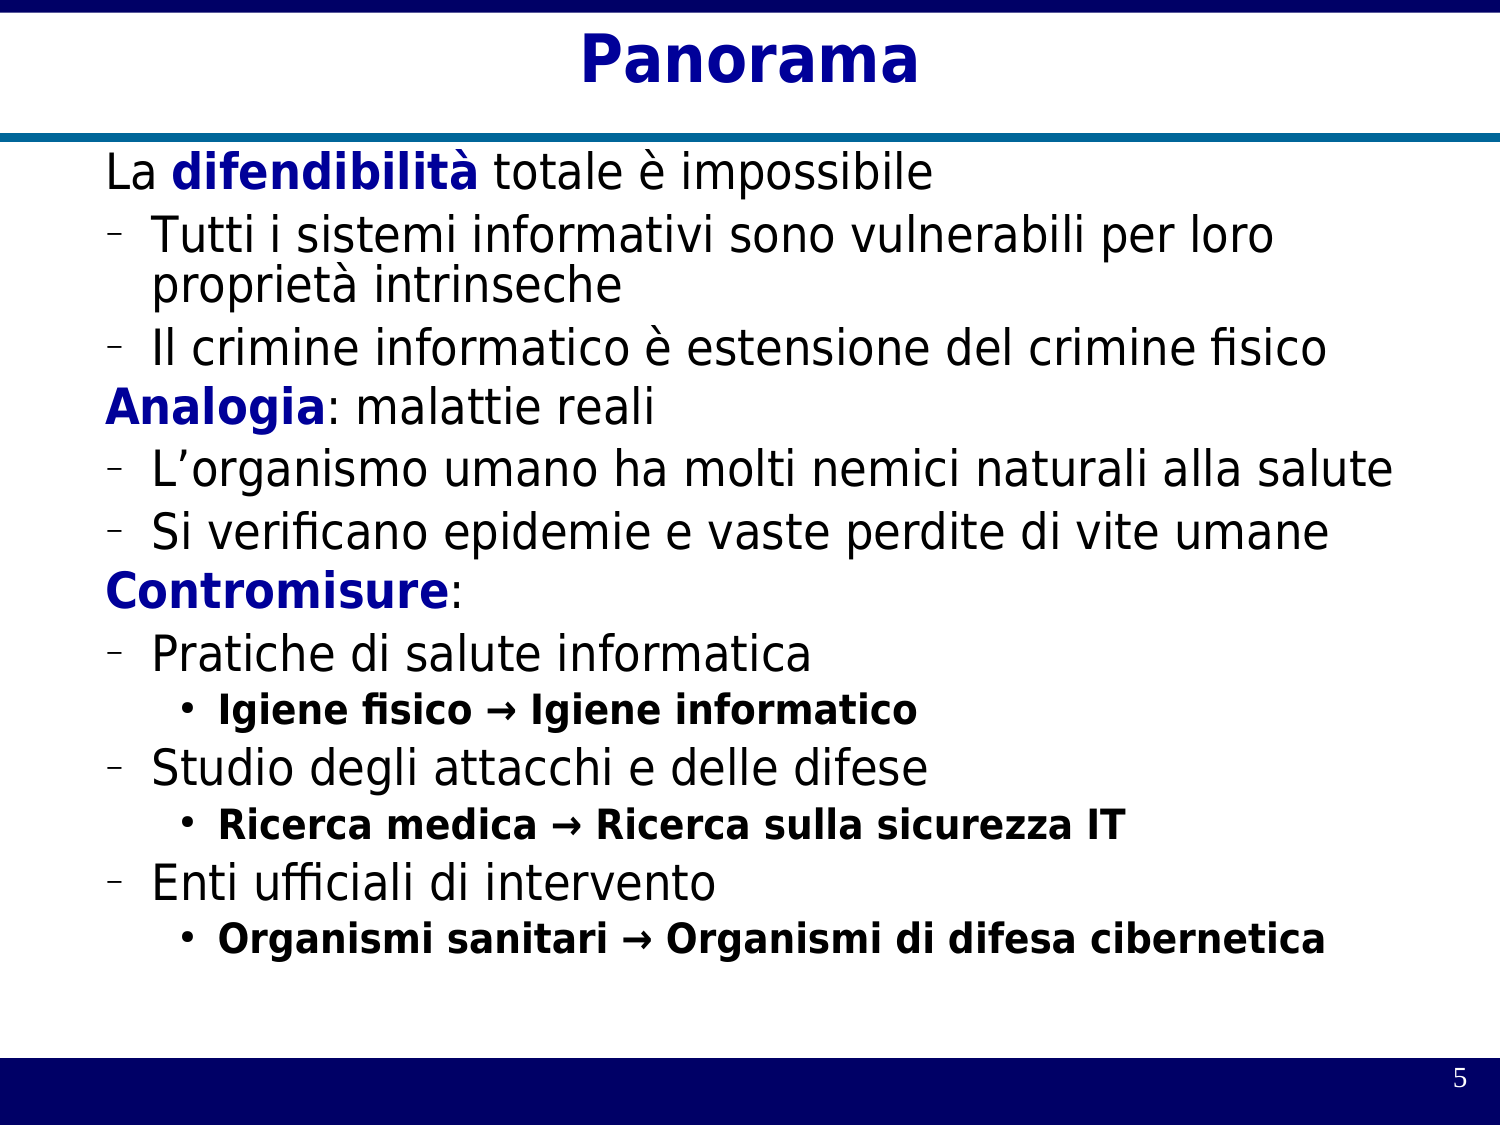

# Panorama
La difendibilità totale è impossibile
Tutti i sistemi informativi sono vulnerabili per loro proprietà intrinseche
Il crimine informatico è estensione del crimine fisico
Analogia: malattie reali
L’organismo umano ha molti nemici naturali alla salute
Si verificano epidemie e vaste perdite di vite umane
Contromisure:
Pratiche di salute informatica
Igiene fisico → Igiene informatico
Studio degli attacchi e delle difese
Ricerca medica → Ricerca sulla sicurezza IT
Enti ufficiali di intervento
Organismi sanitari → Organismi di difesa cibernetica